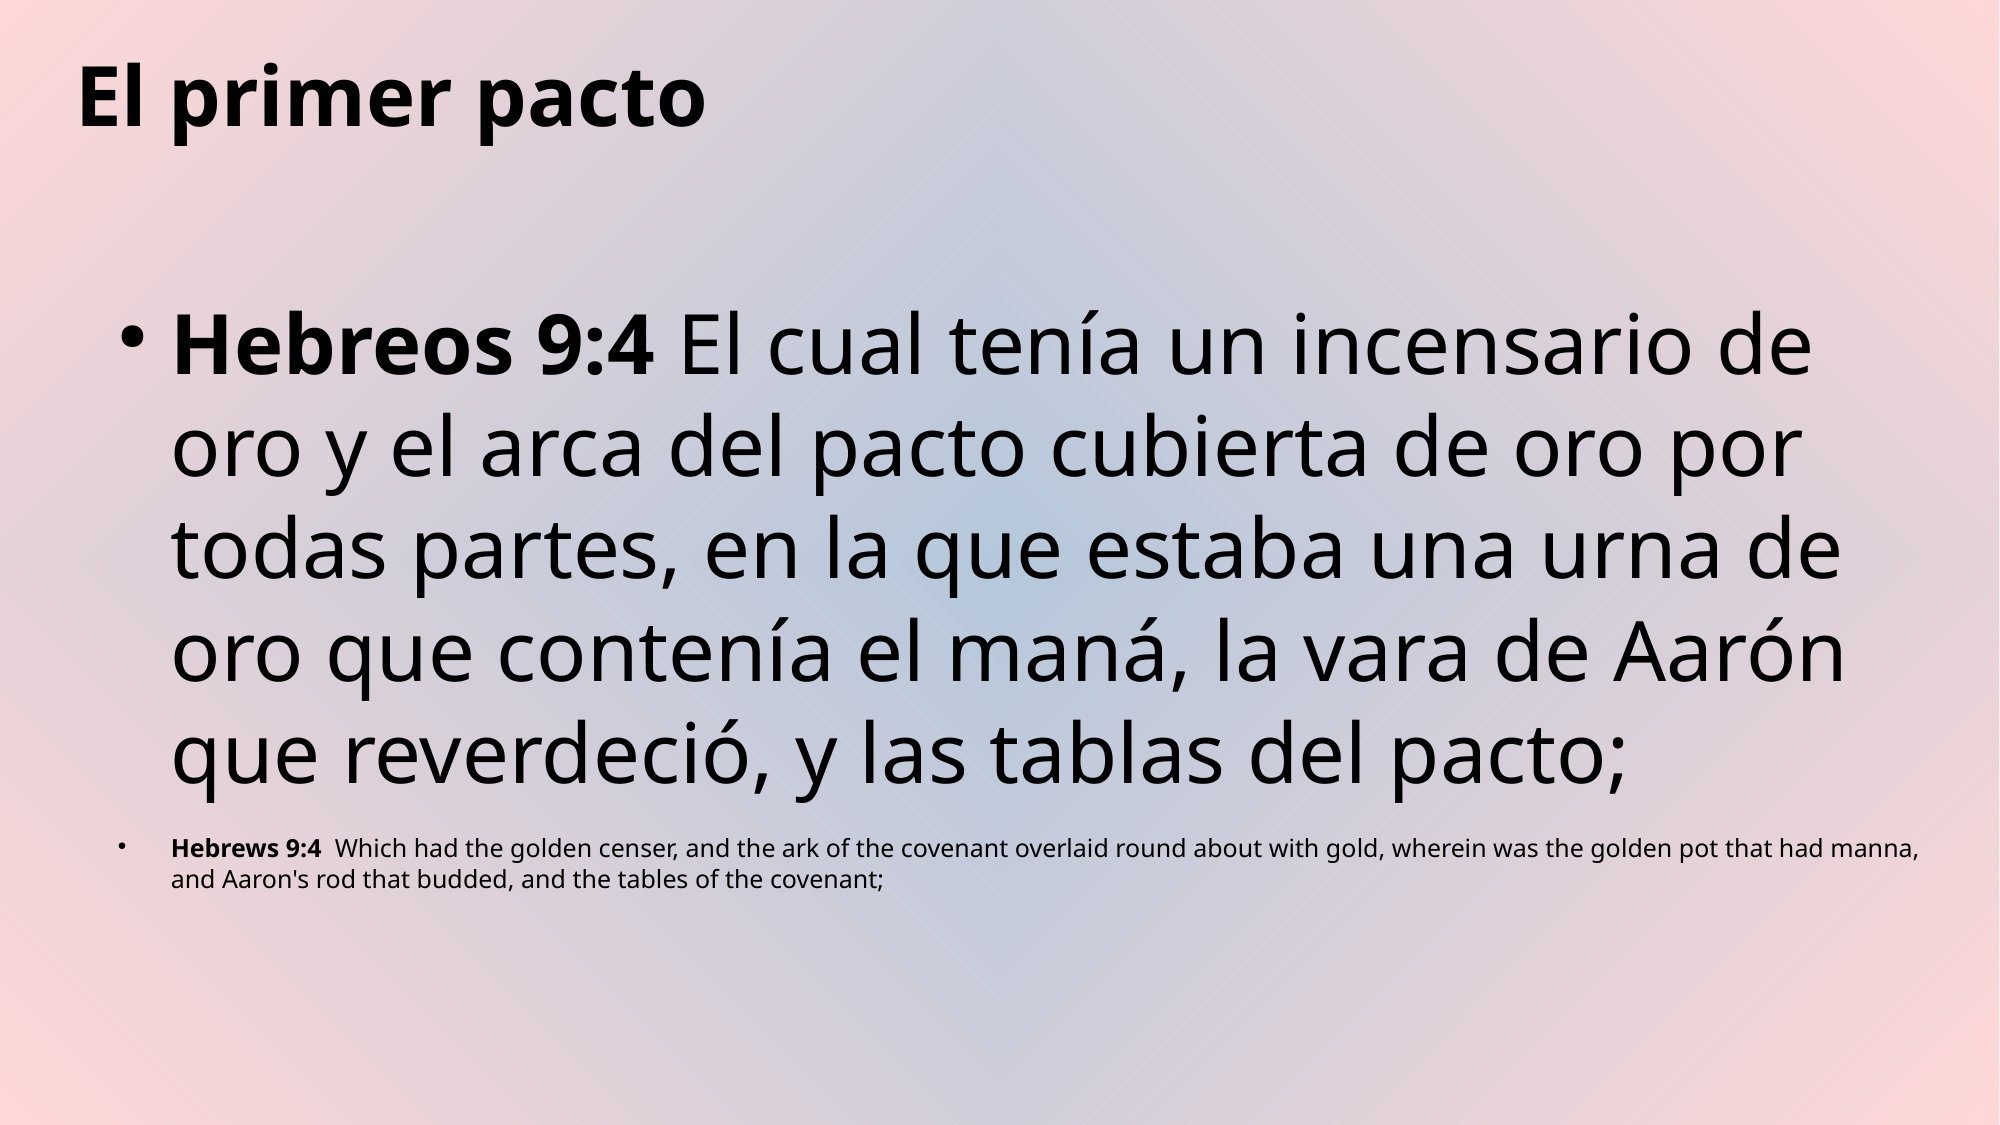

# El primer pacto
Hebreos 9:4 El cual tenía un incensario de oro y el arca del pacto cubierta de oro por todas partes, en la que estaba una urna de oro que contenía el maná, la vara de Aarón que reverdeció, y las tablas del pacto;
Hebrews 9:4 Which had the golden censer, and the ark of the covenant overlaid round about with gold, wherein was the golden pot that had manna, and Aaron's rod that budded, and the tables of the covenant;